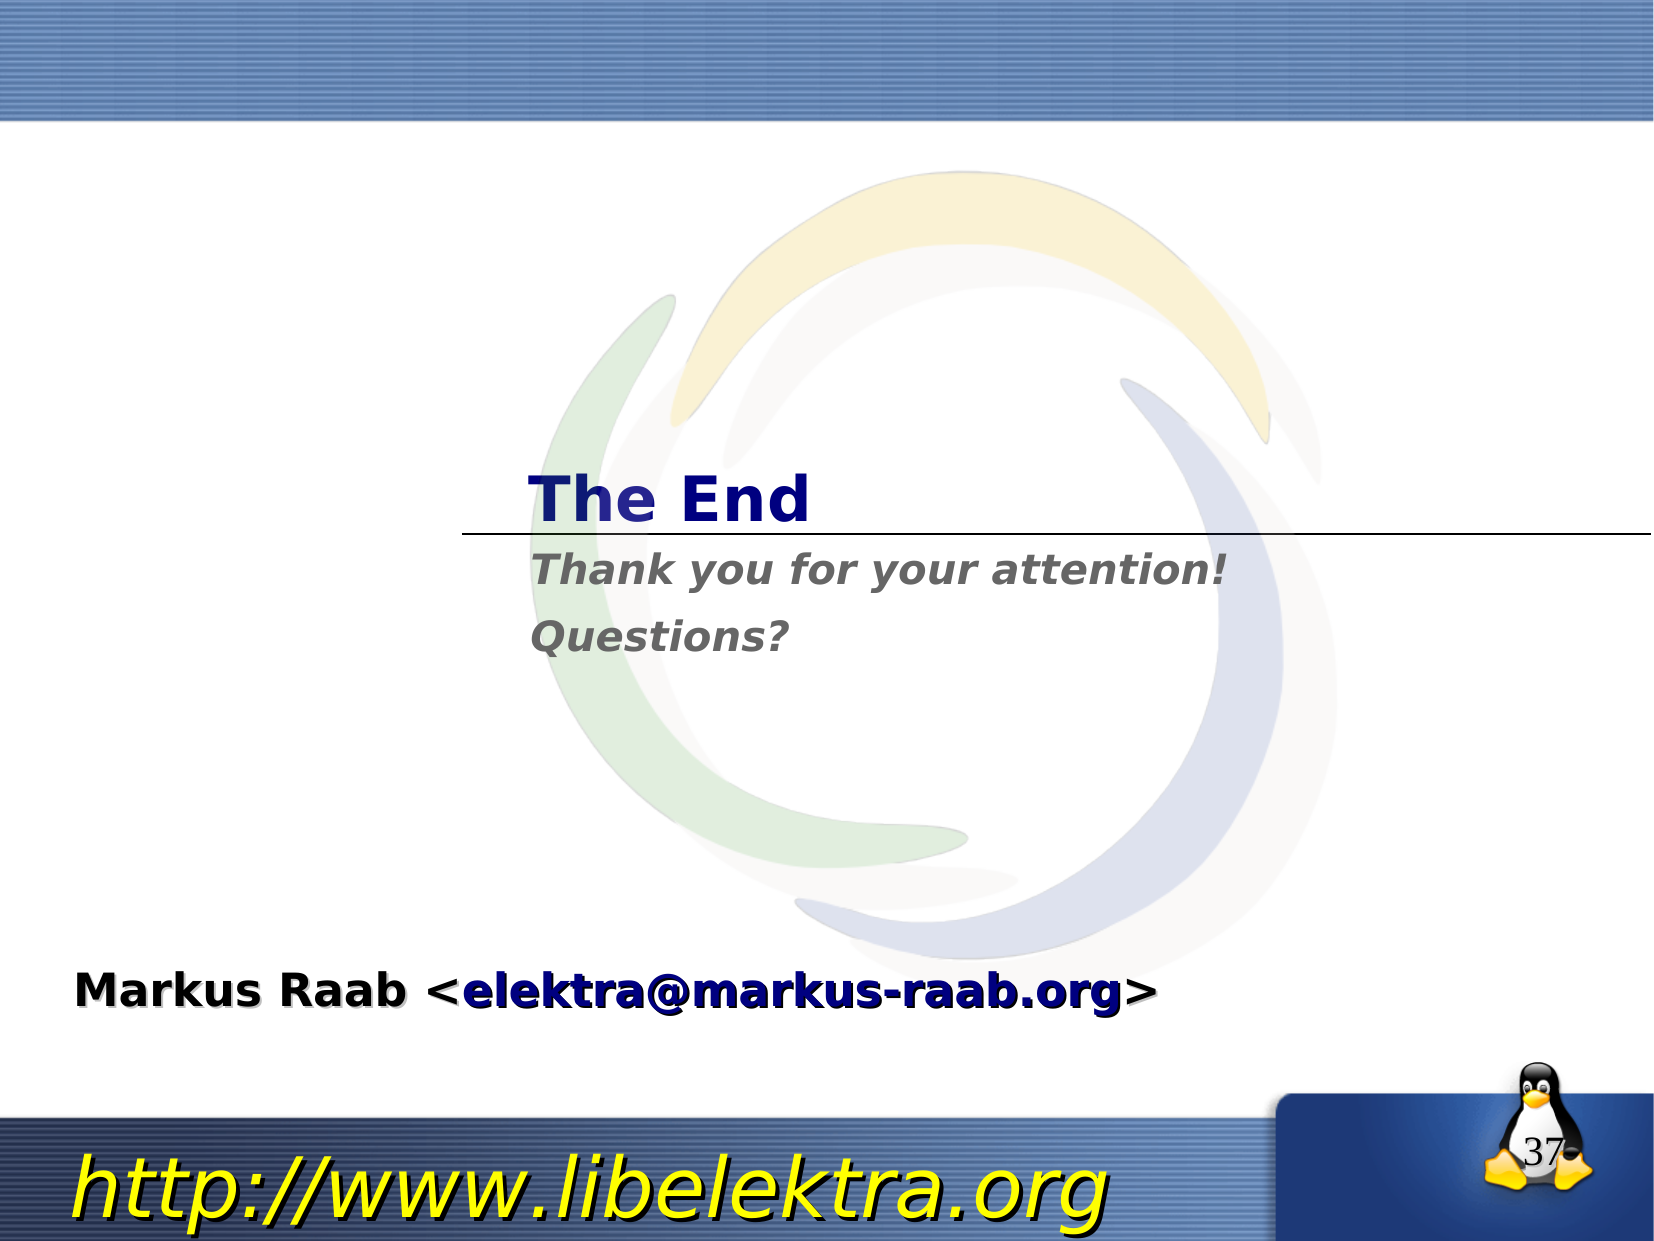

The End
Thank you for your attention!
Questions?
Markus Raab <elektra@markus-raab.org>